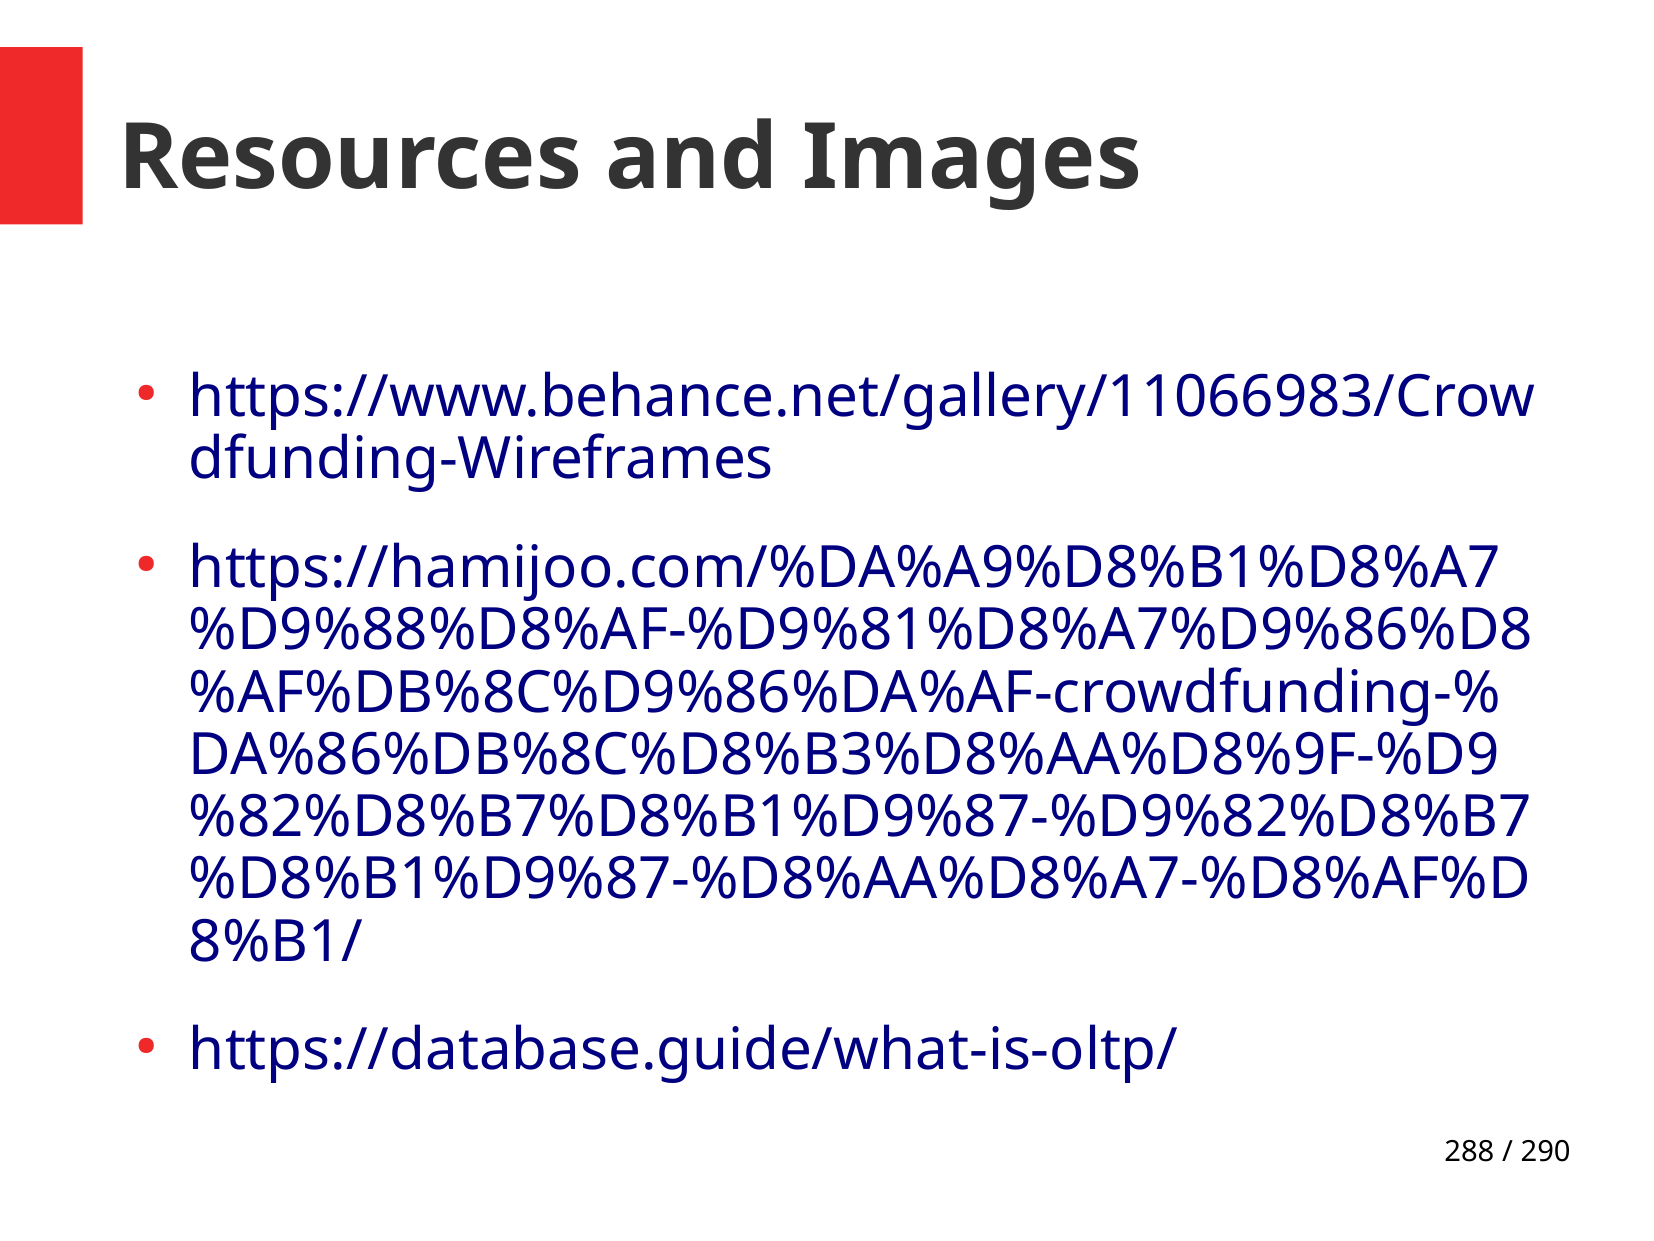

# Resources and Images
https://www.behance.net/gallery/11066983/Crowdfunding-Wireframes
https://hamijoo.com/%DA%A9%D8%B1%D8%A7%D9%88%D8%AF-%D9%81%D8%A7%D9%86%D8%AF%DB%8C%D9%86%DA%AF-crowdfunding-%DA%86%DB%8C%D8%B3%D8%AA%D8%9F-%D9%82%D8%B7%D8%B1%D9%87-%D9%82%D8%B7%D8%B1%D9%87-%D8%AA%D8%A7-%D8%AF%D8%B1/
https://database.guide/what-is-oltp/
288